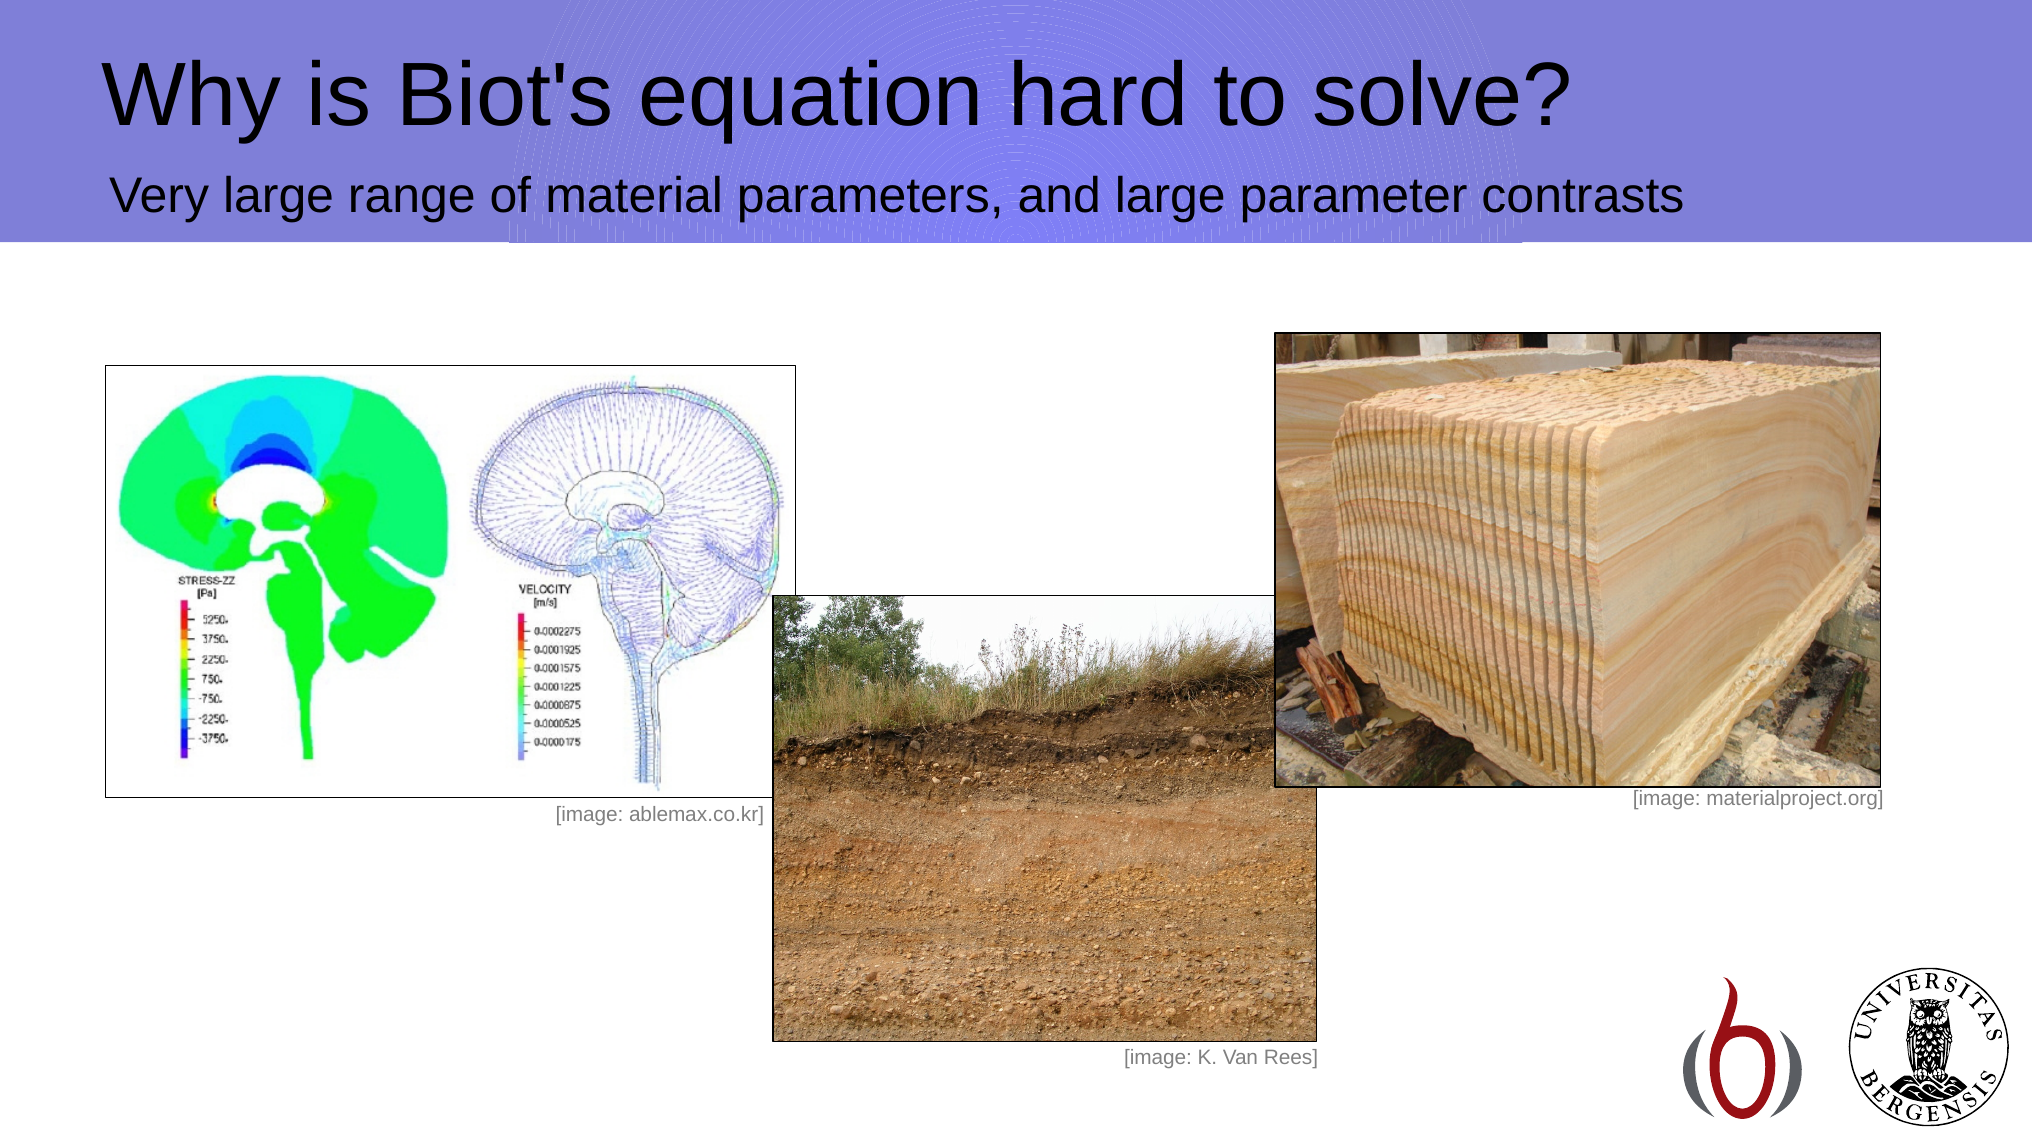

# Why is Biot's equation hard to solve?
Very large range of material parameters, and large parameter contrasts
[image: materialproject.org]
[image: ablemax.co.kr]
[image: K. Van Rees]